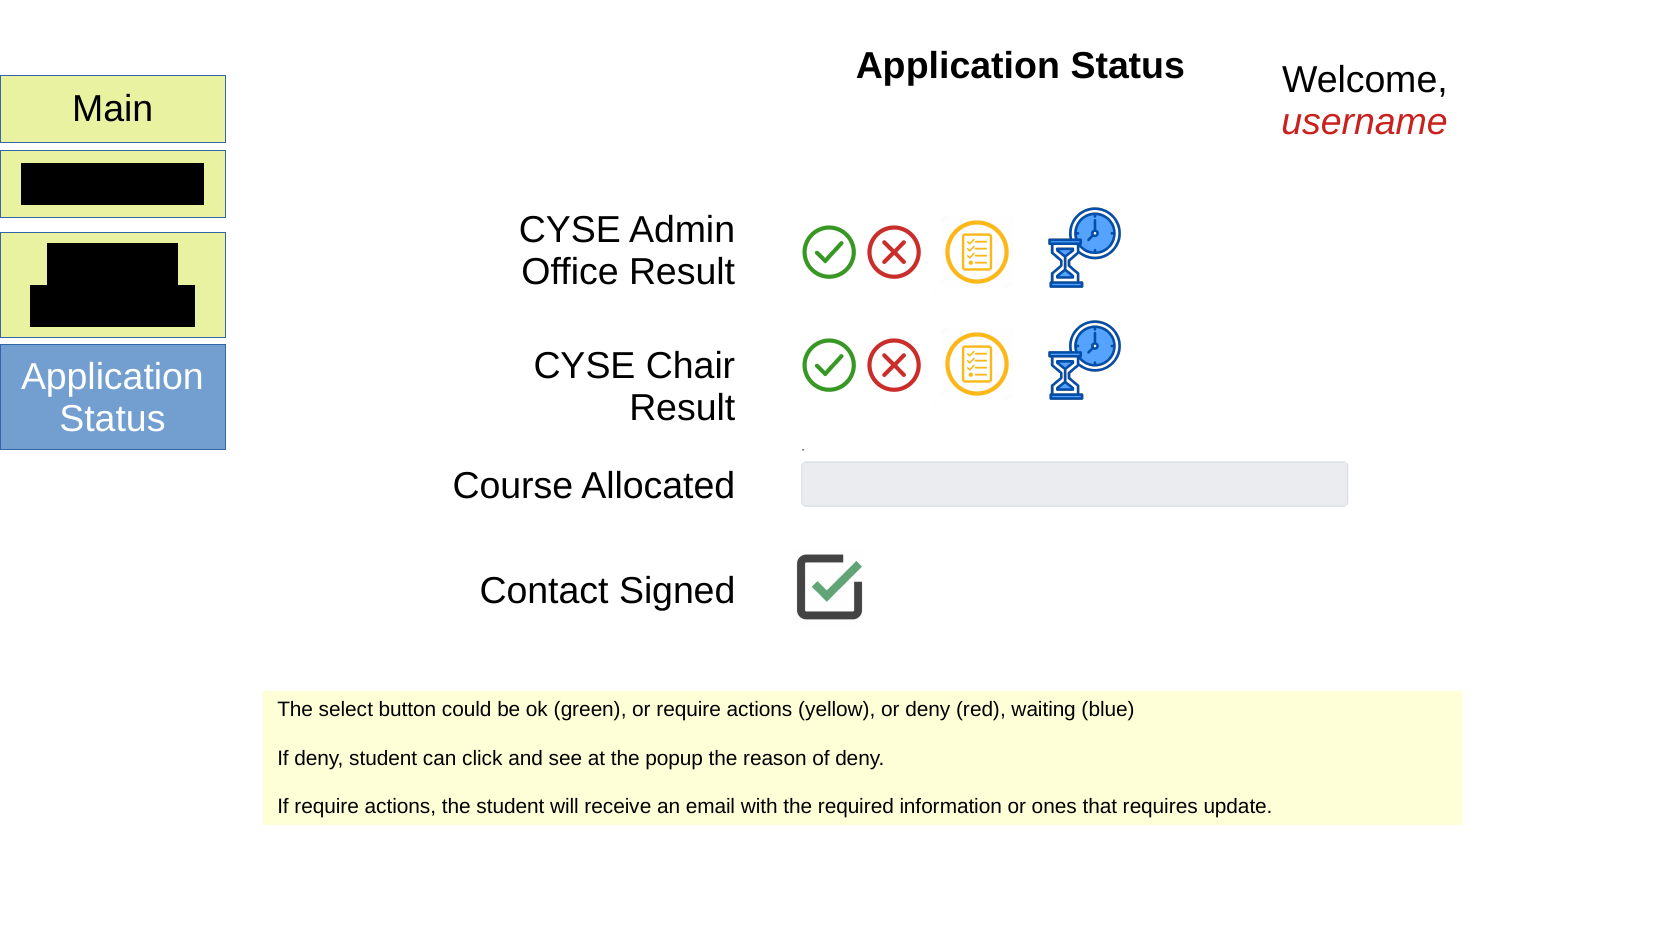

Application Status
Welcome, username
Main
Application
CYSE Admin Office Result
Change Password
CYSE Chair Result
Application Status
Course Allocated
Contact Signed
The select button could be ok (green), or require actions (yellow), or deny (red), waiting (blue)
If deny, student can click and see at the popup the reason of deny.
If require actions, the student will receive an email with the required information or ones that requires update.